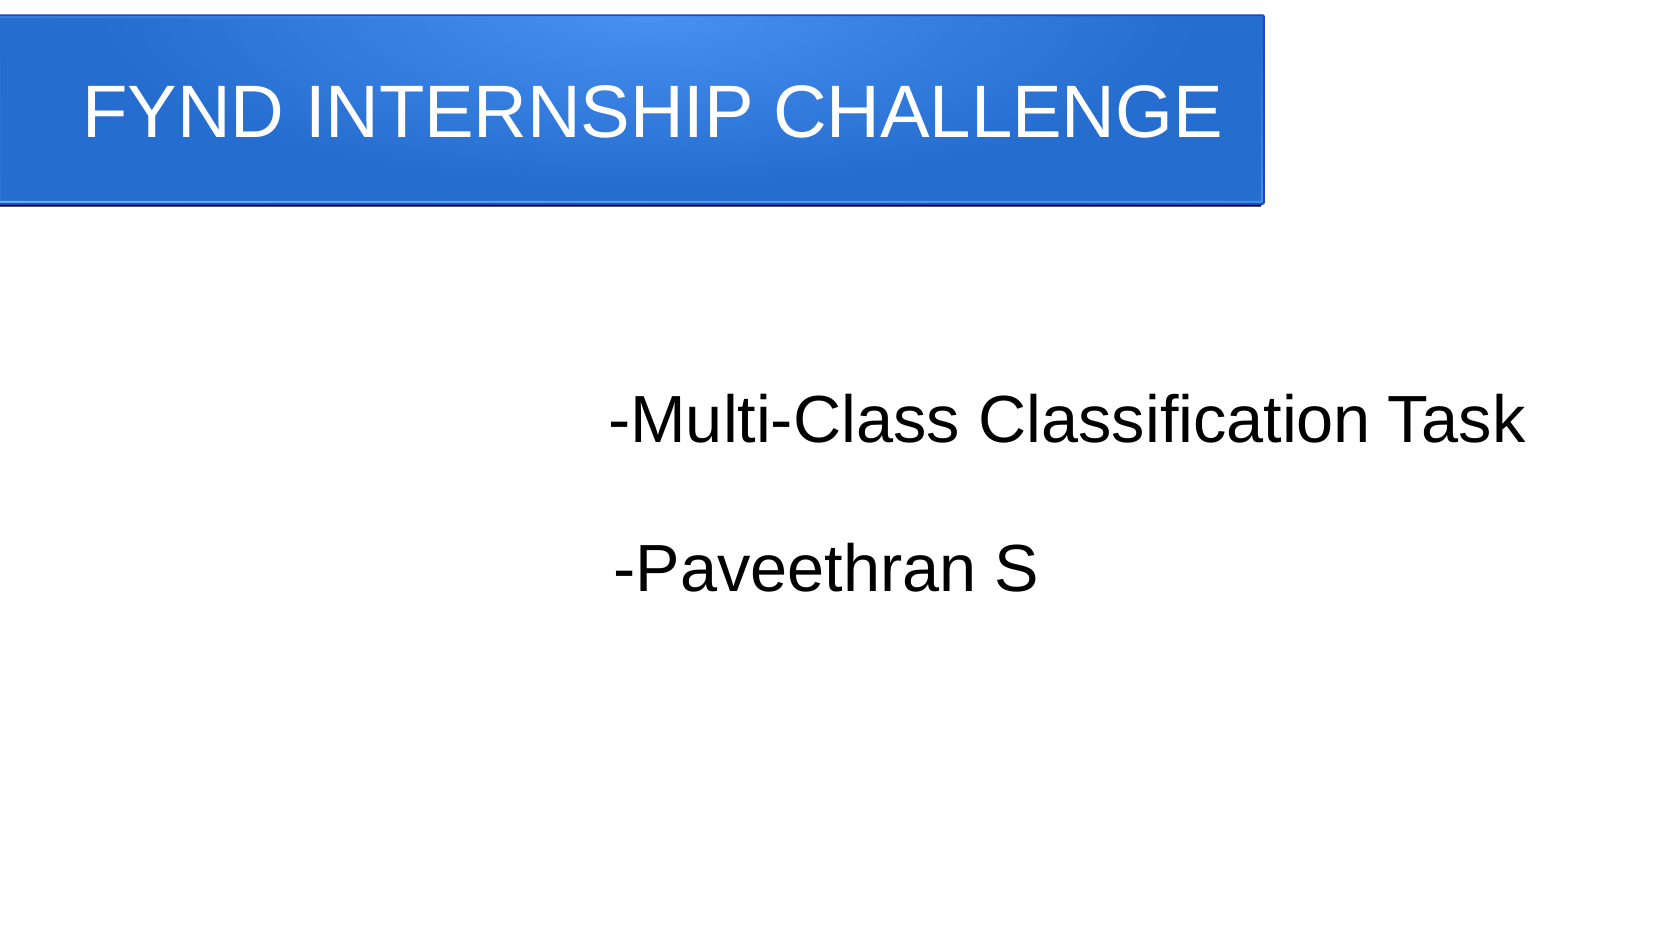

FYND INTERNSHIP CHALLENGE
# -Multi-Class Classification Task
-Paveethran S